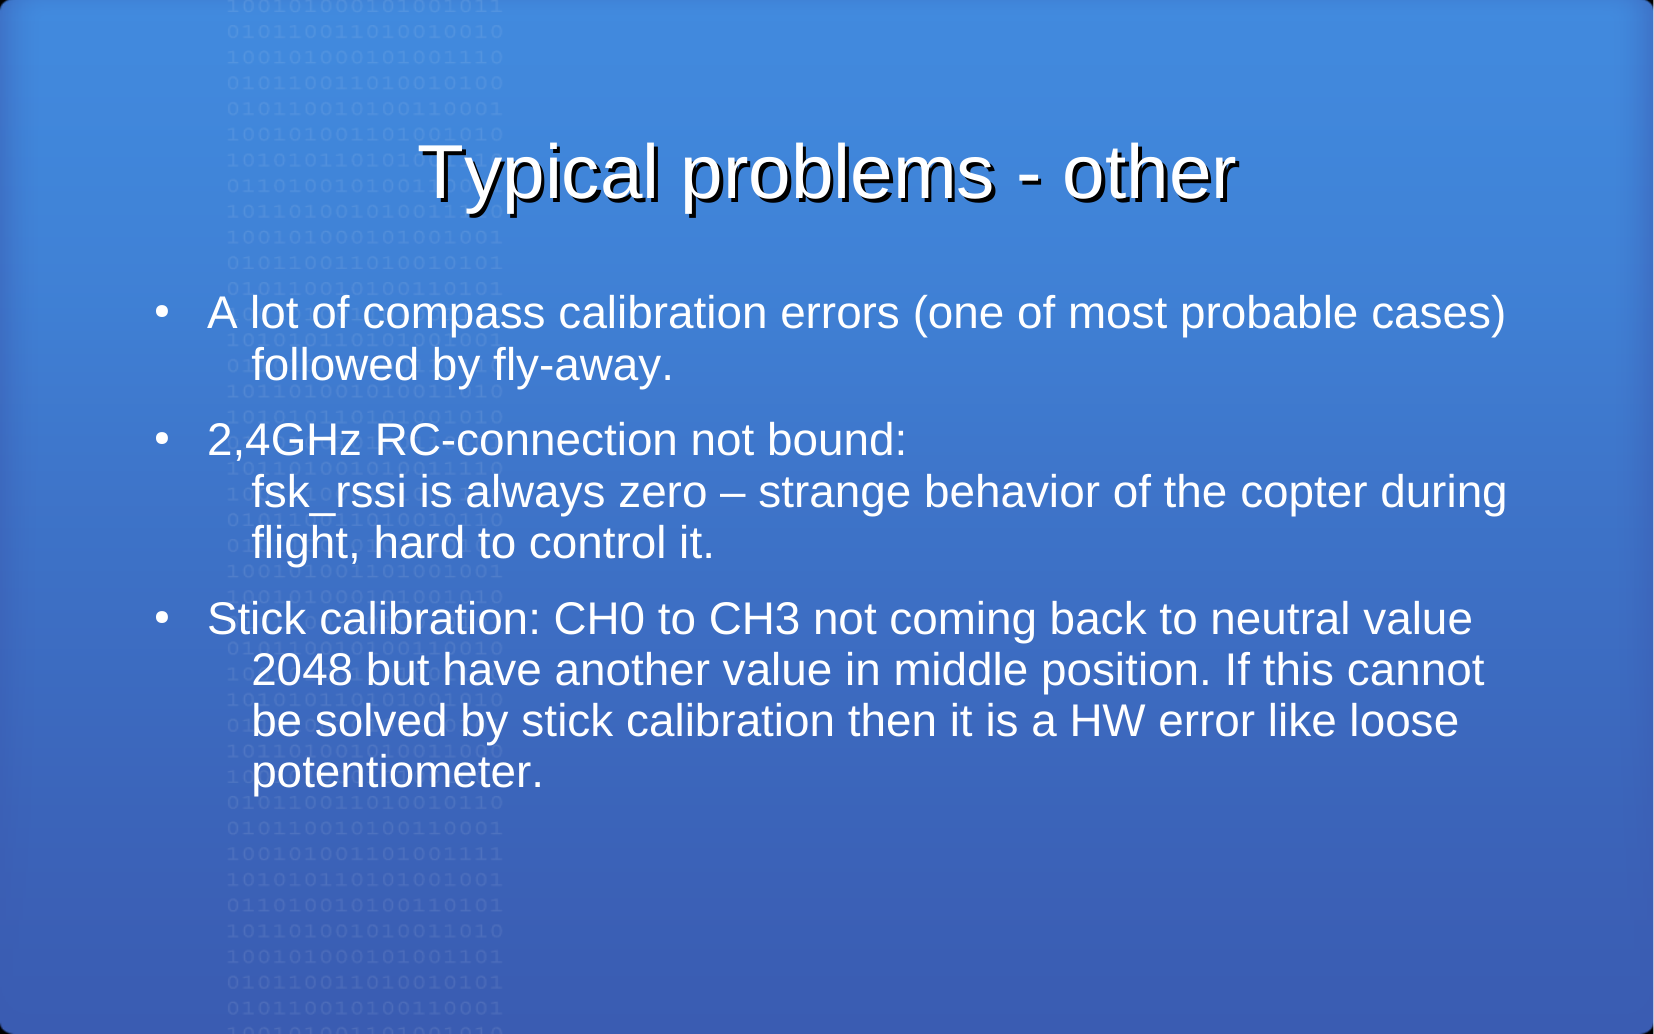

# Typical problems - other
A lot of compass calibration errors (one of most probable cases) followed by fly-away.
2,4GHz RC-connection not bound:
fsk_rssi is always zero – strange behavior of the copter during flight, hard to control it.
Stick calibration: CH0 to CH3 not coming back to neutral value 2048 but have another value in middle position. If this cannot be solved by stick calibration then it is a HW error like loose potentiometer.